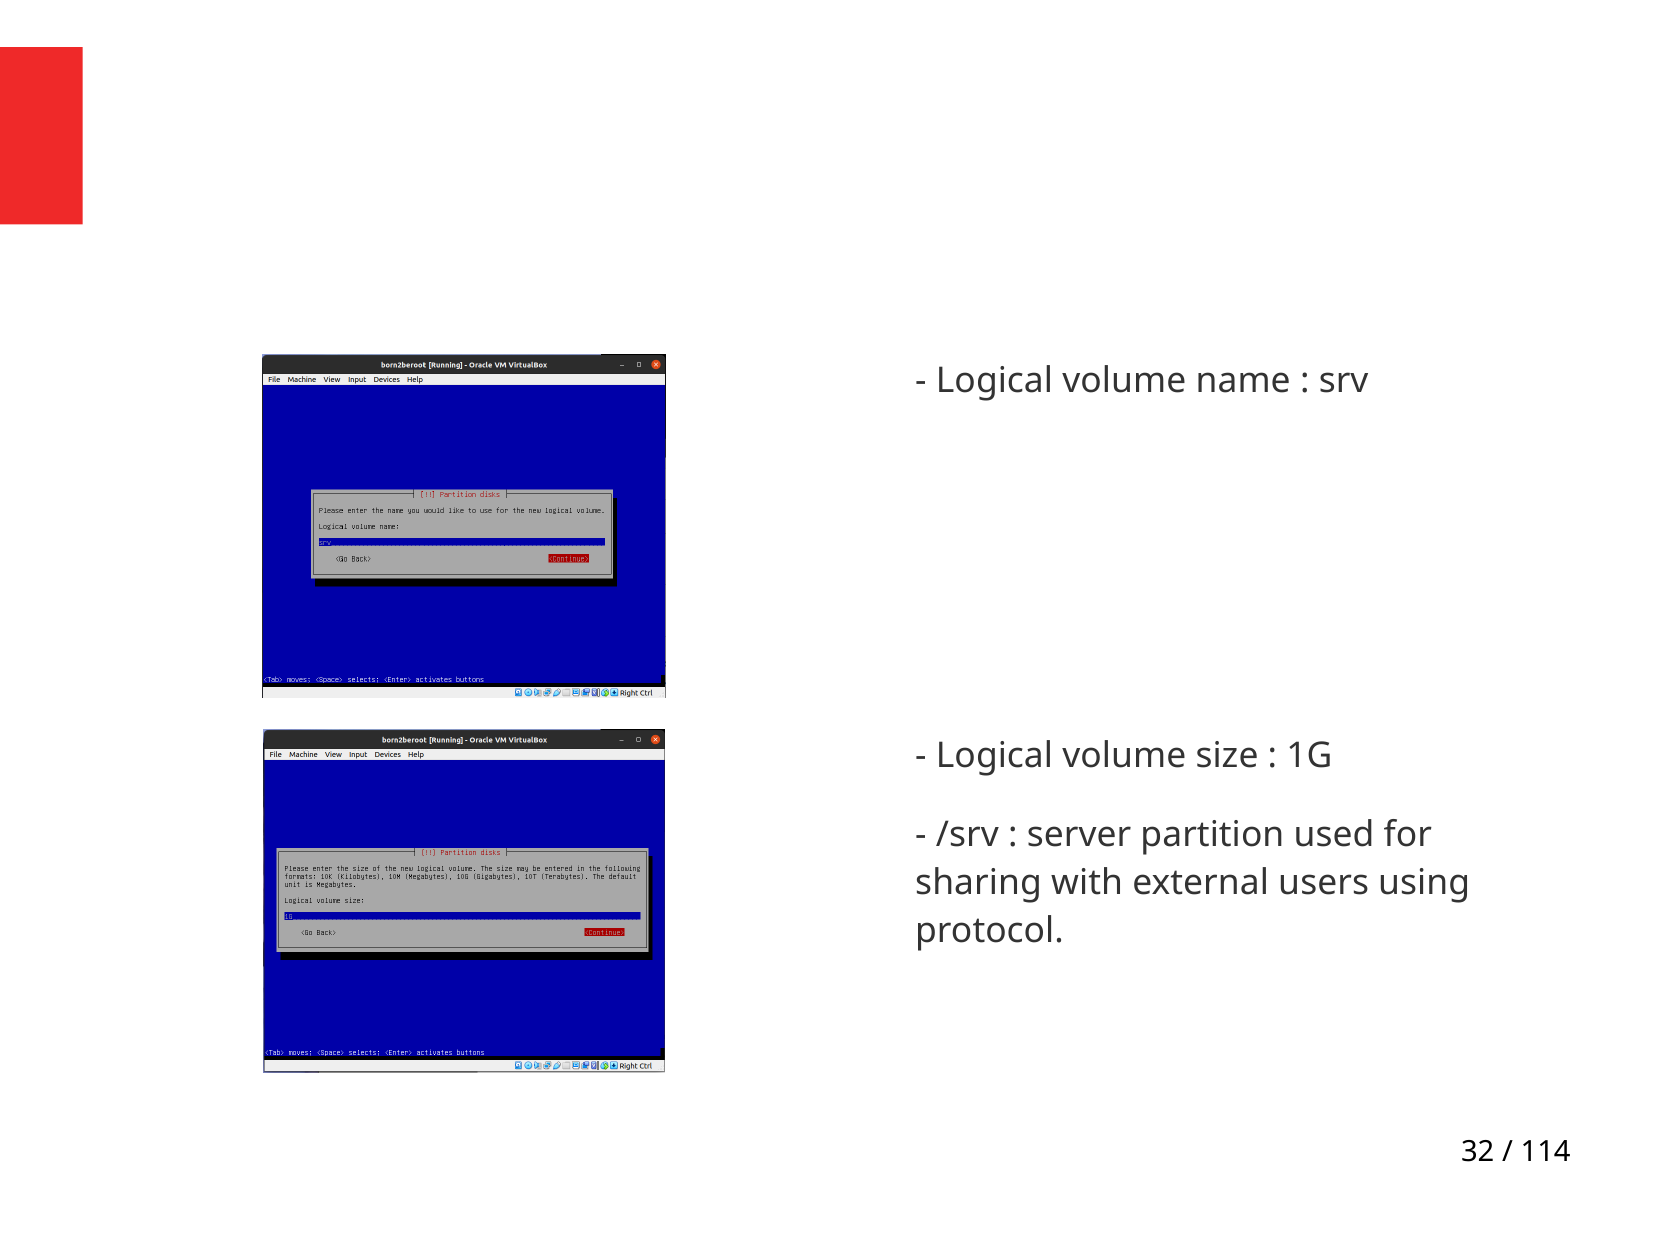

# - Logical volume name : srv
- Logical volume size : 1G
- /srv : server partition used for sharing with external users using protocol.
32